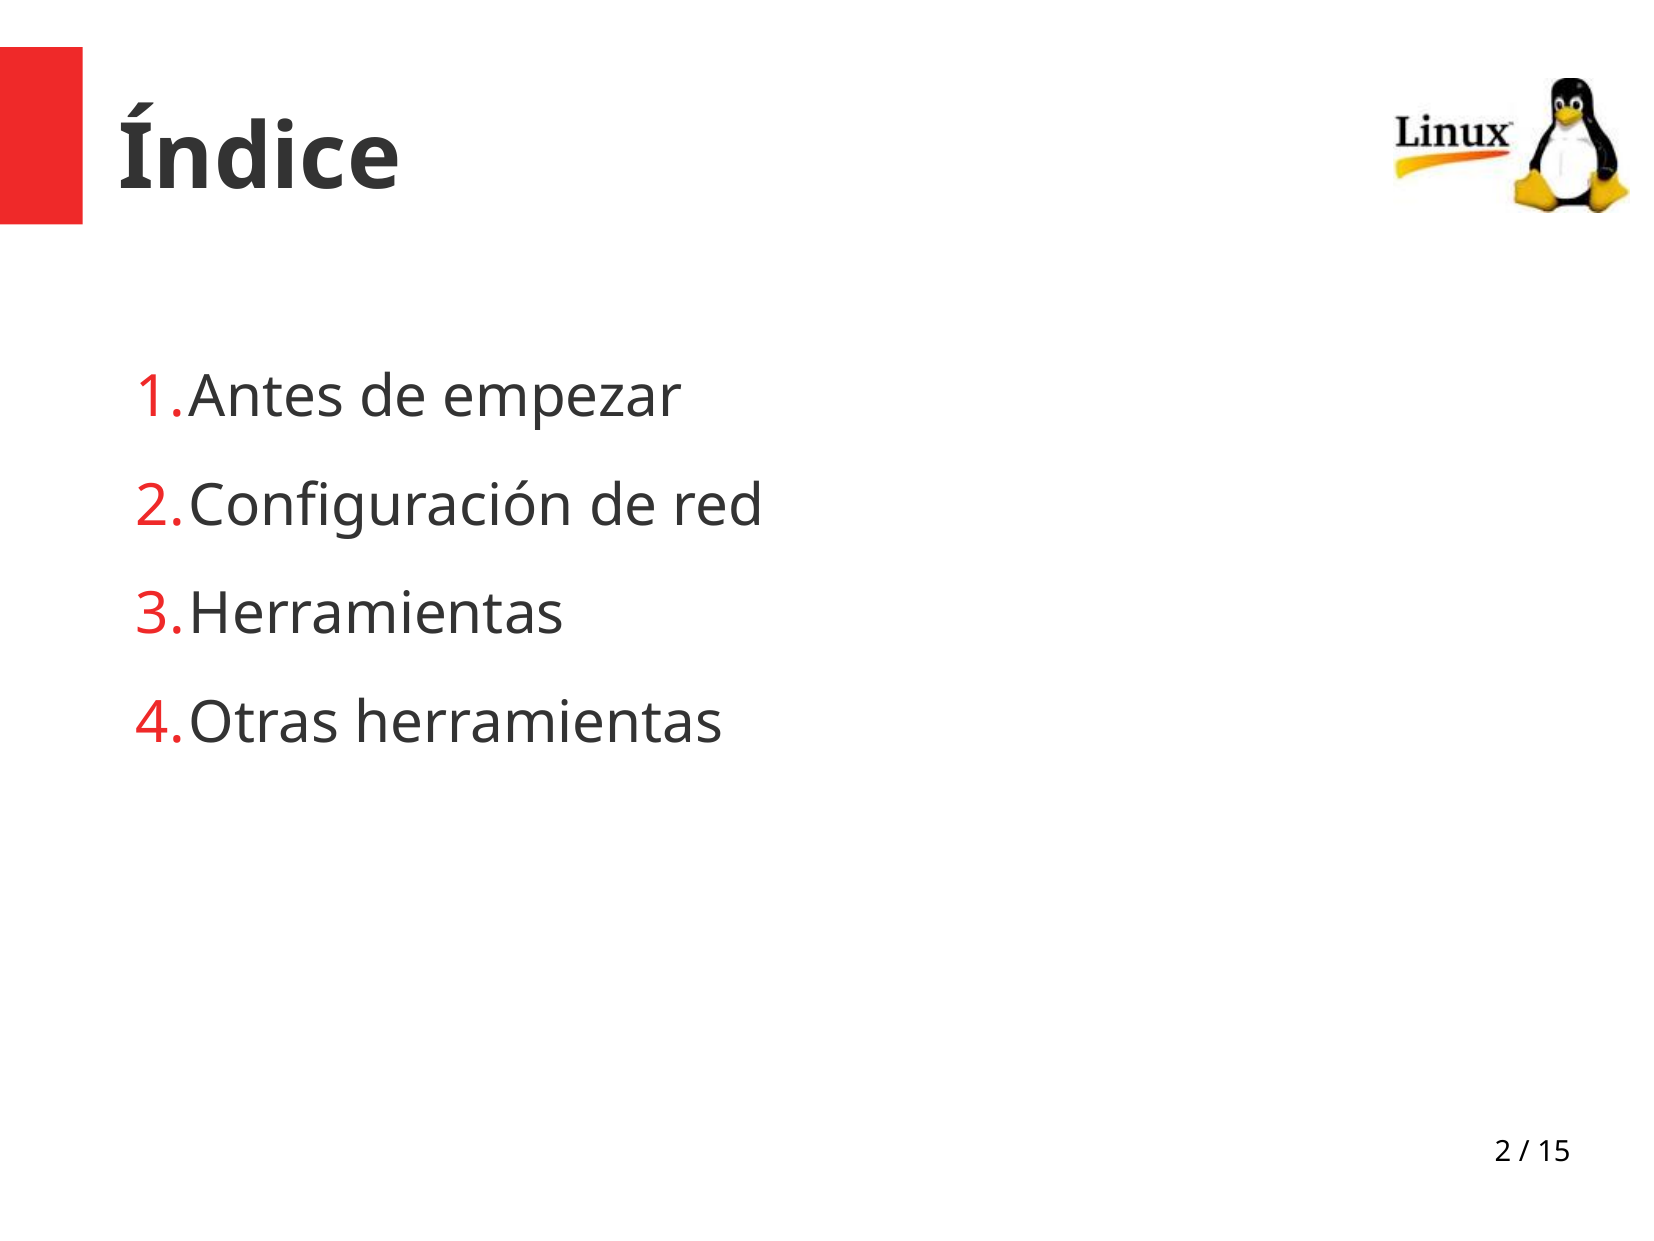

# Índice
Antes de empezar
Configuración de red
Herramientas
Otras herramientas
2